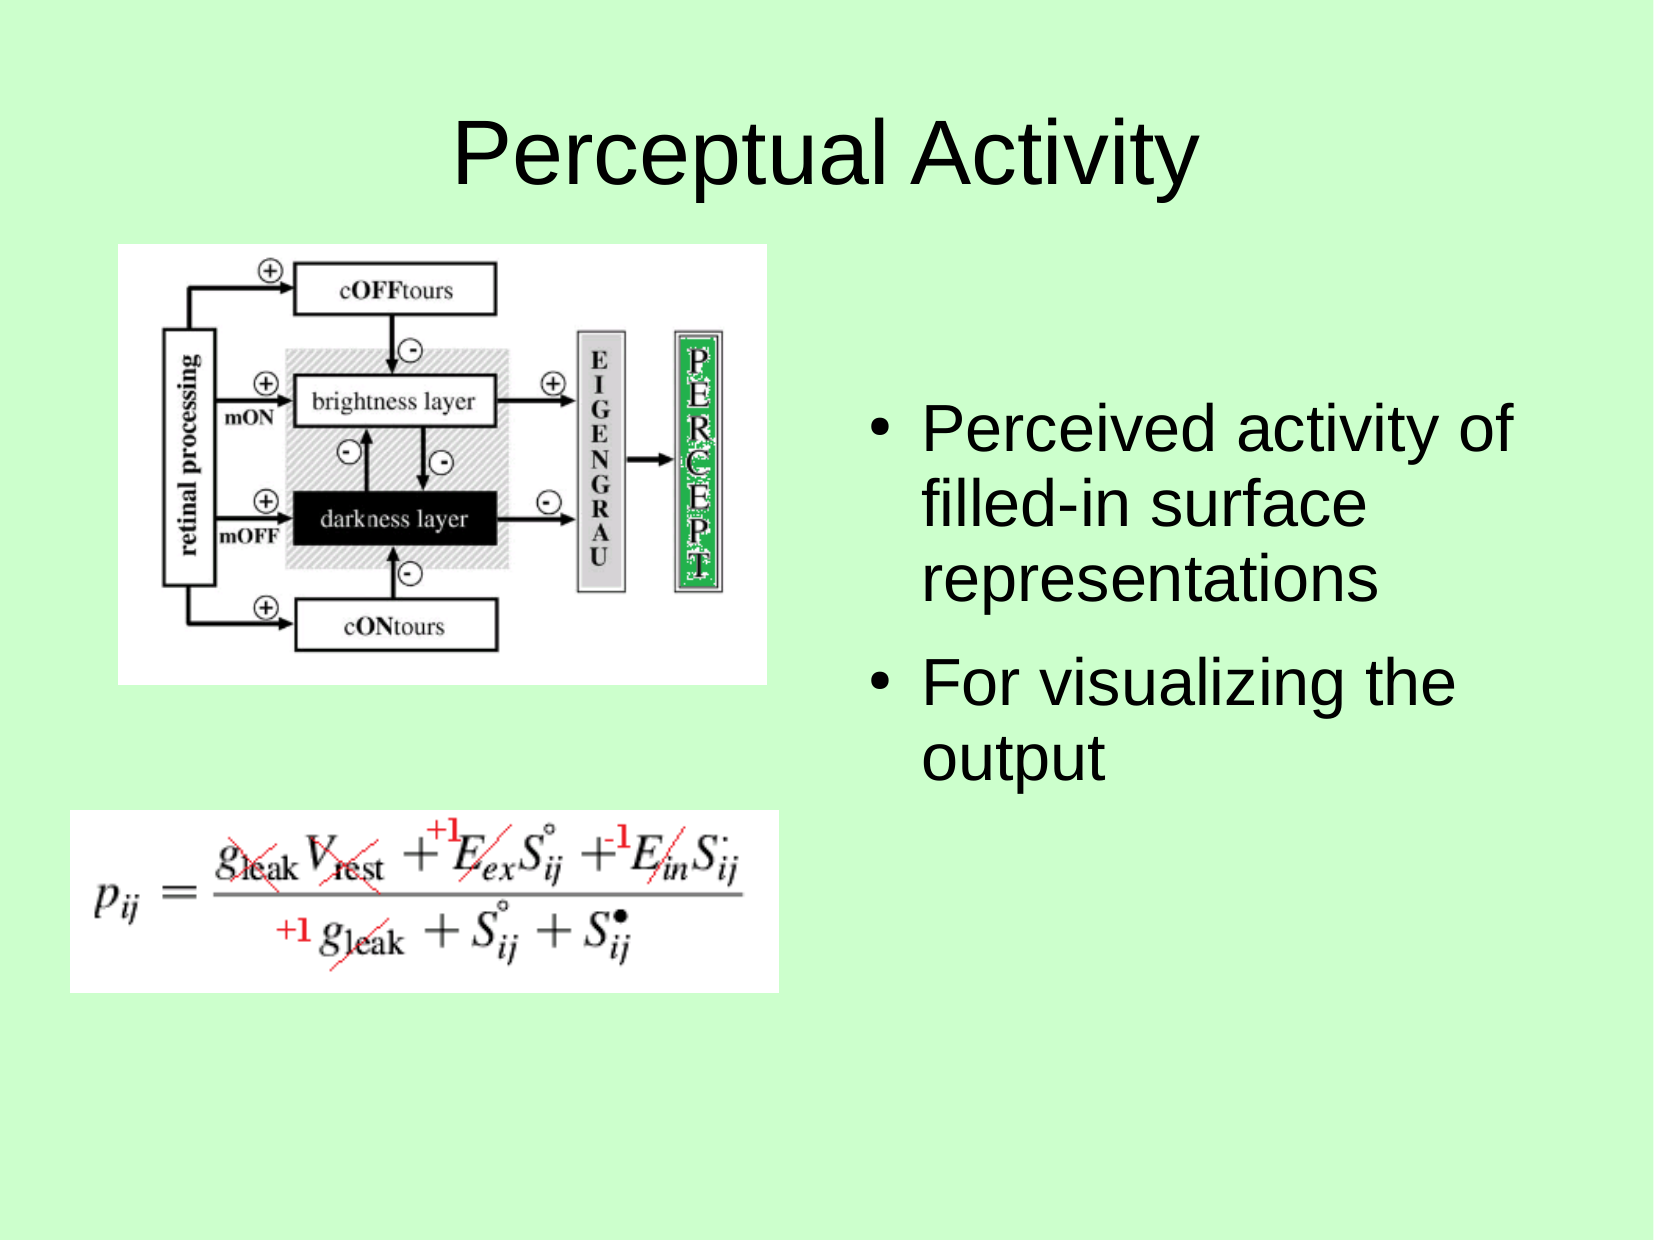

# Perceptual Activity
Perceived activity of filled-in surface representations
For visualizing the output